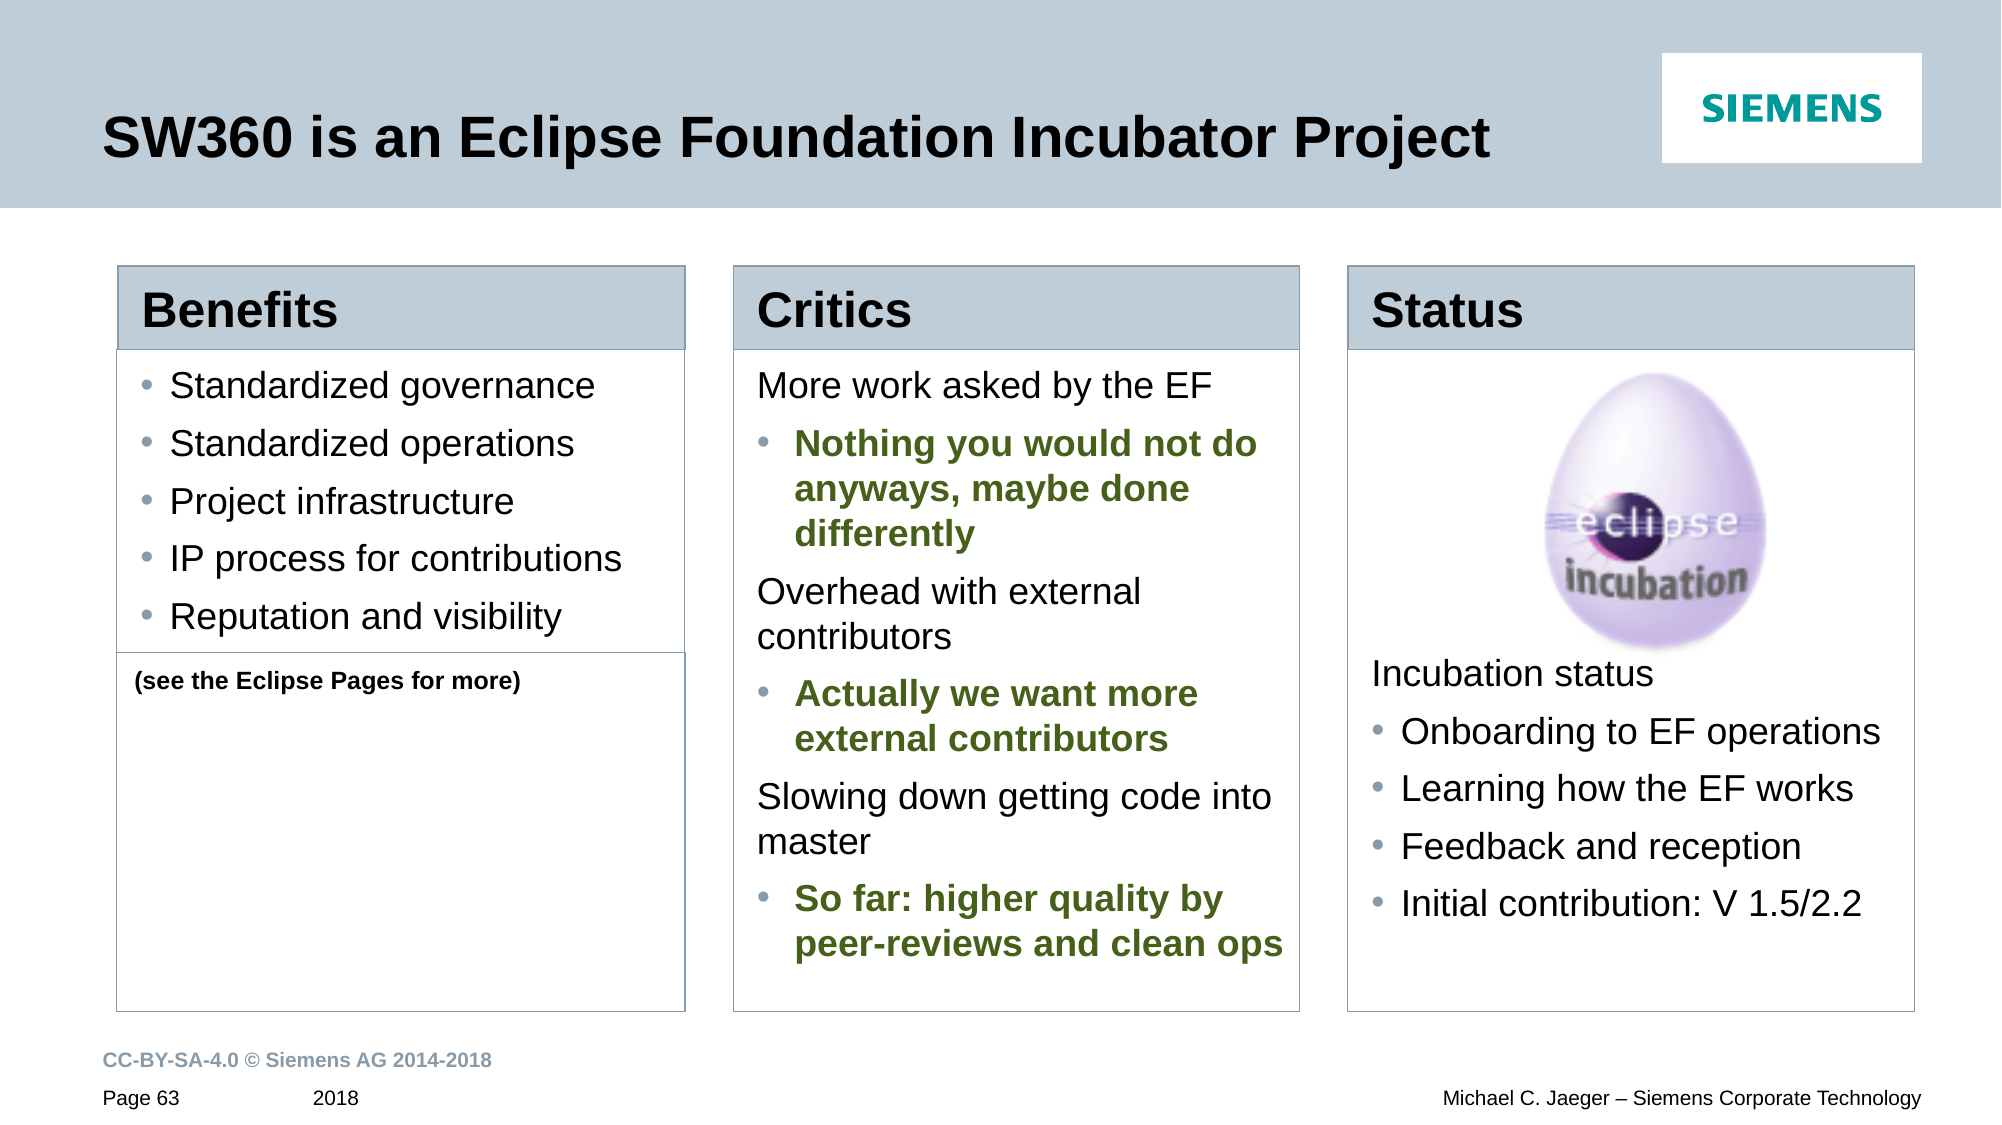

SW360 is an Eclipse Foundation Incubator Project
#
Benefits
Critics
More work asked by the EF
Nothing you would not do anyways, maybe done differently
Overhead with external contributors
Actually we want more external contributors
Slowing down getting code into master
So far: higher quality by peer-reviews and clean ops
Status
Incubation status
Onboarding to EF operations
Learning how the EF works
Feedback and reception
Initial contribution: V 1.5/2.2
Standardized governance
Standardized operations
Project infrastructure
IP process for contributions
Reputation and visibility
(see the Eclipse Pages for more)